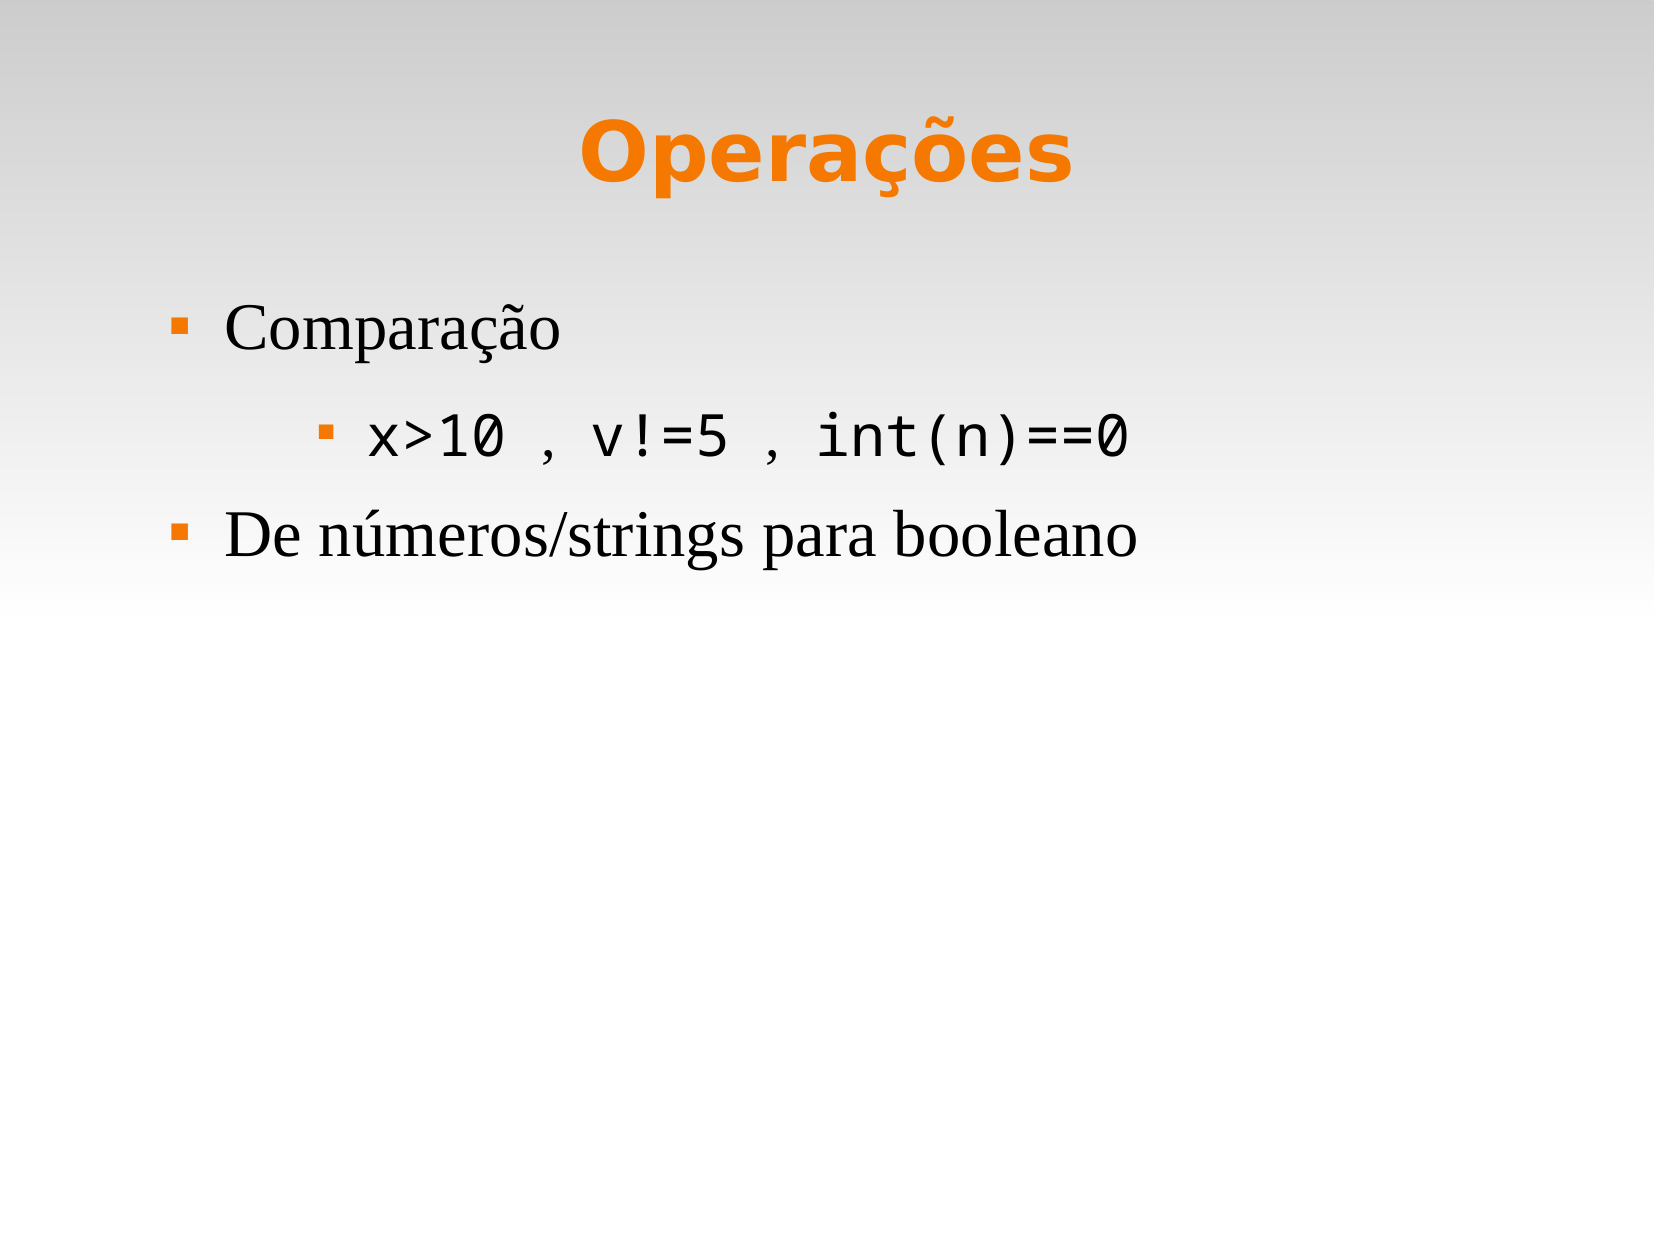

# Operações
Comparação
x>10 , v!=5 , int(n)==0
De números/strings para booleano